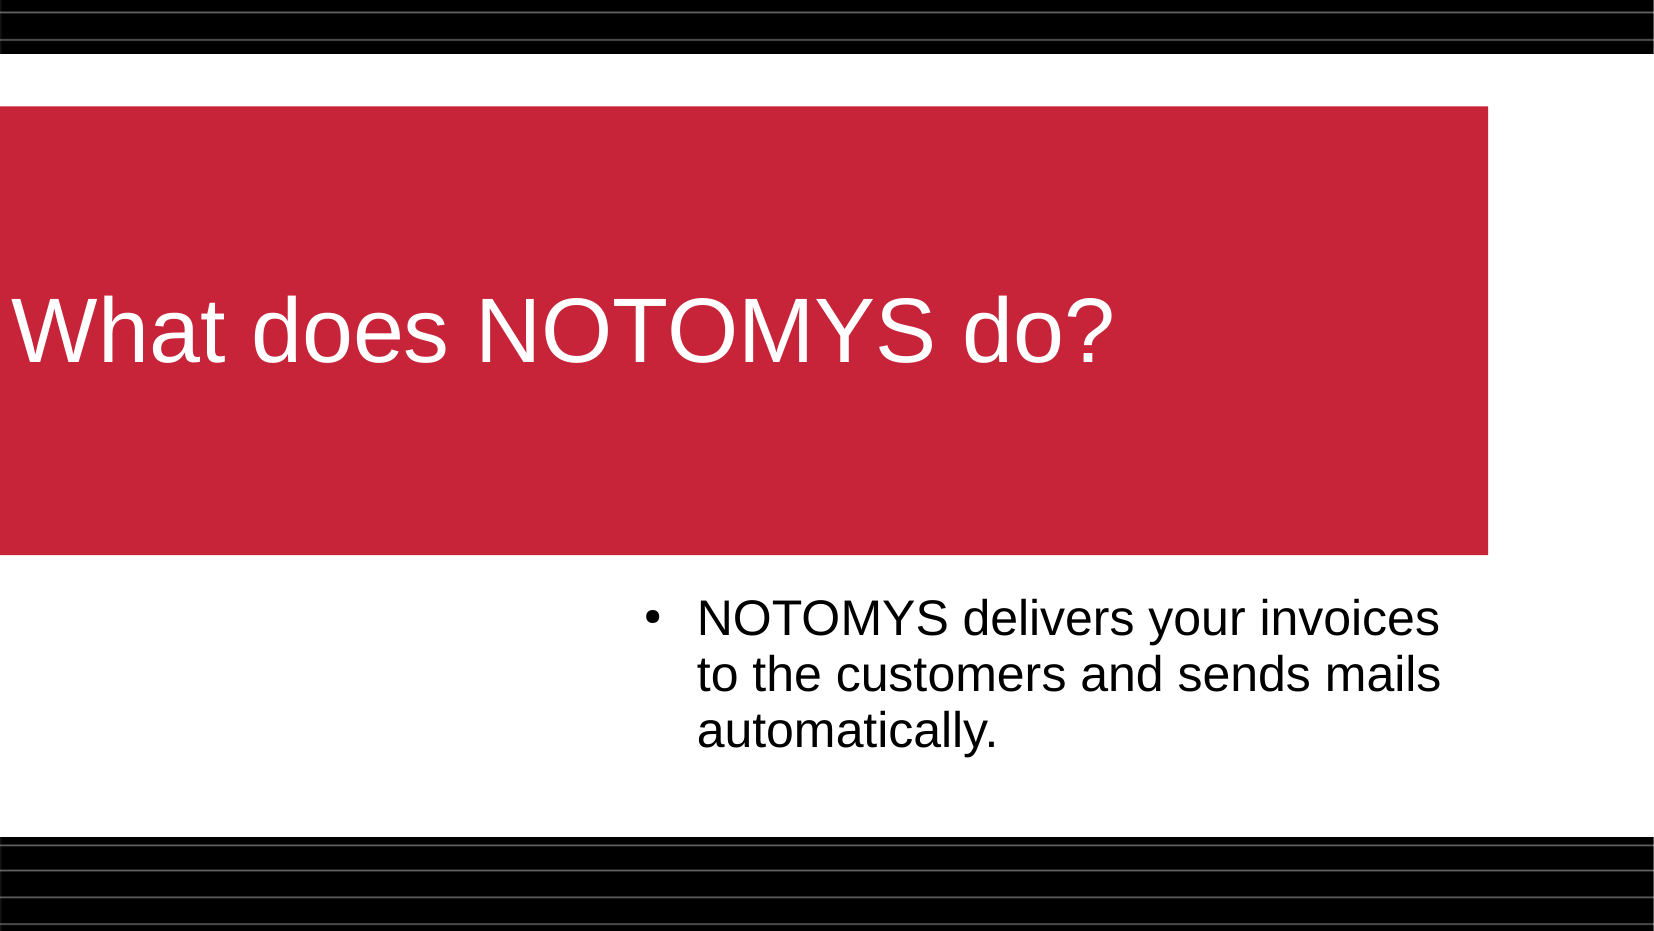

# What does NOTOMYS do?
NOTOMYS delivers your invoices to the customers and sends mails automatically.